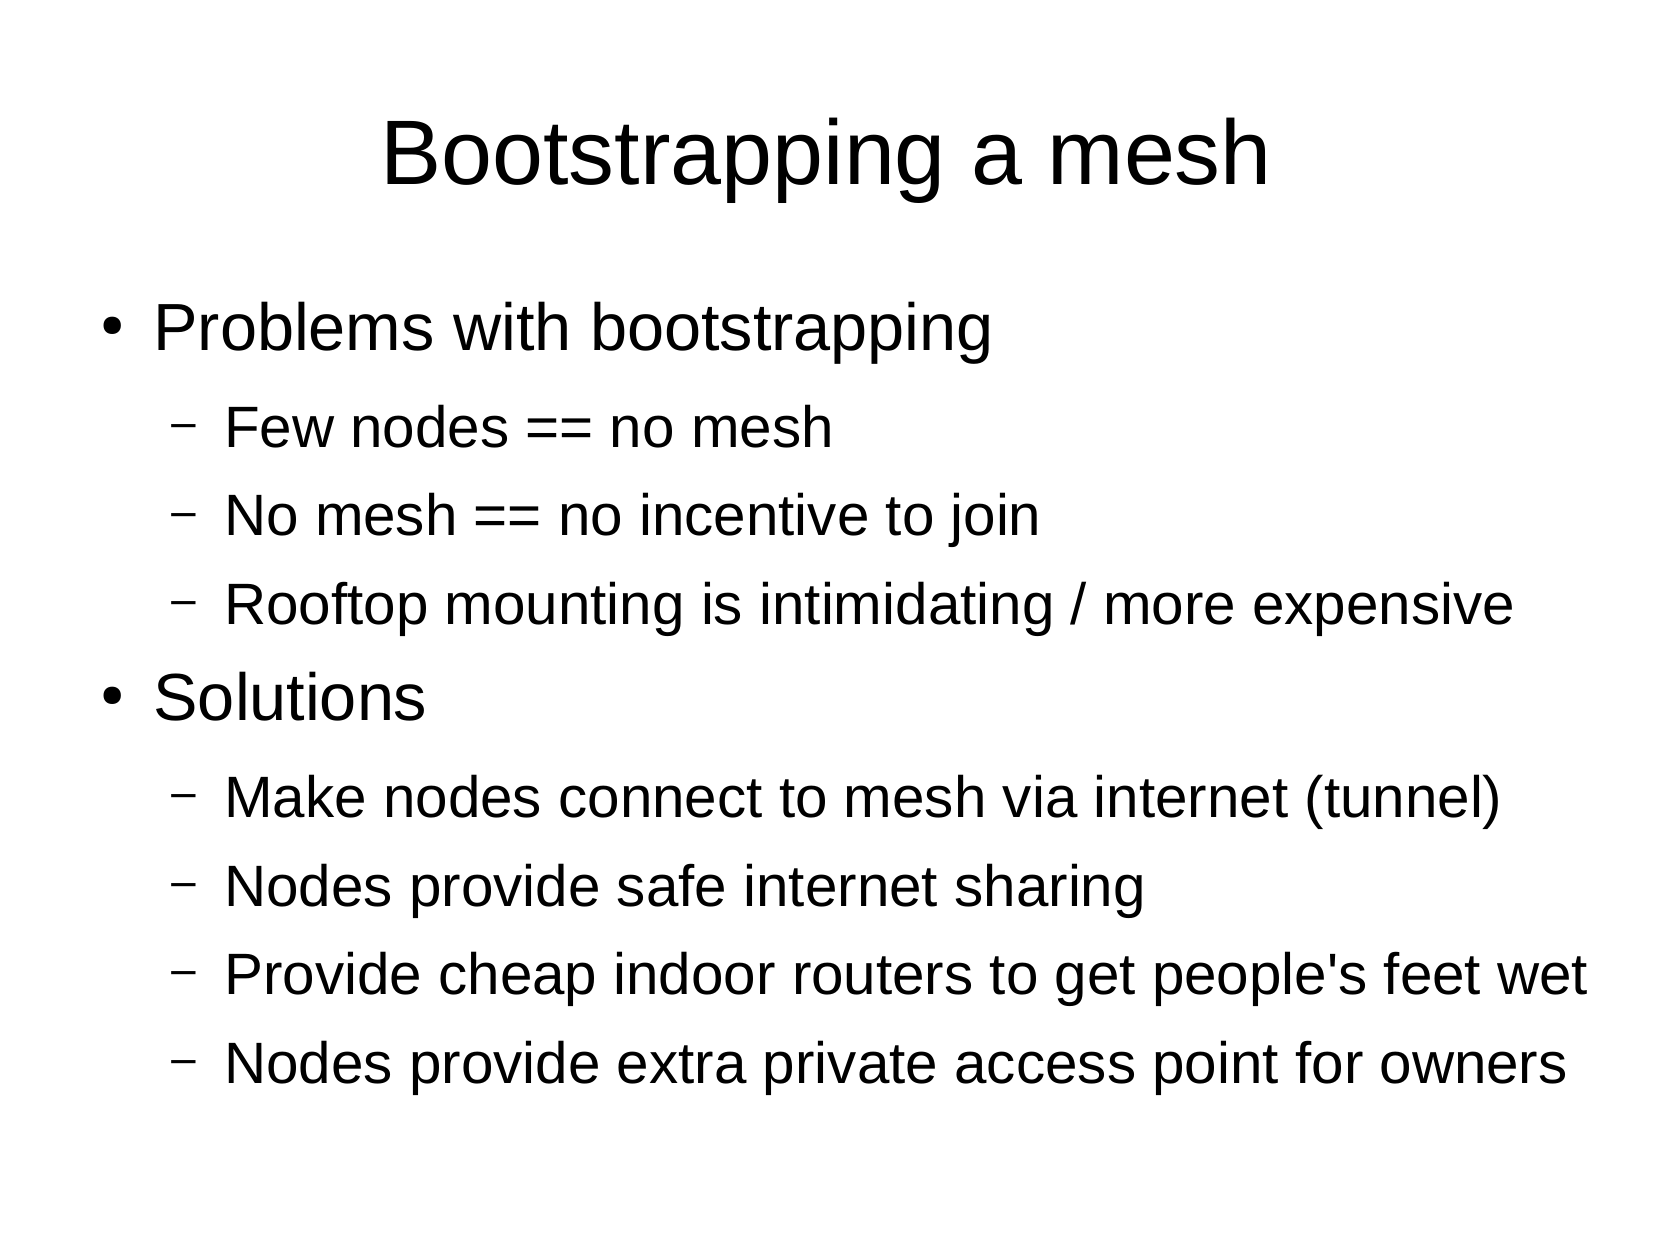

# Bootstrapping a mesh
Problems with bootstrapping
Few nodes == no mesh
No mesh == no incentive to join
Rooftop mounting is intimidating / more expensive
Solutions
Make nodes connect to mesh via internet (tunnel)
Nodes provide safe internet sharing
Provide cheap indoor routers to get people's feet wet
Nodes provide extra private access point for owners